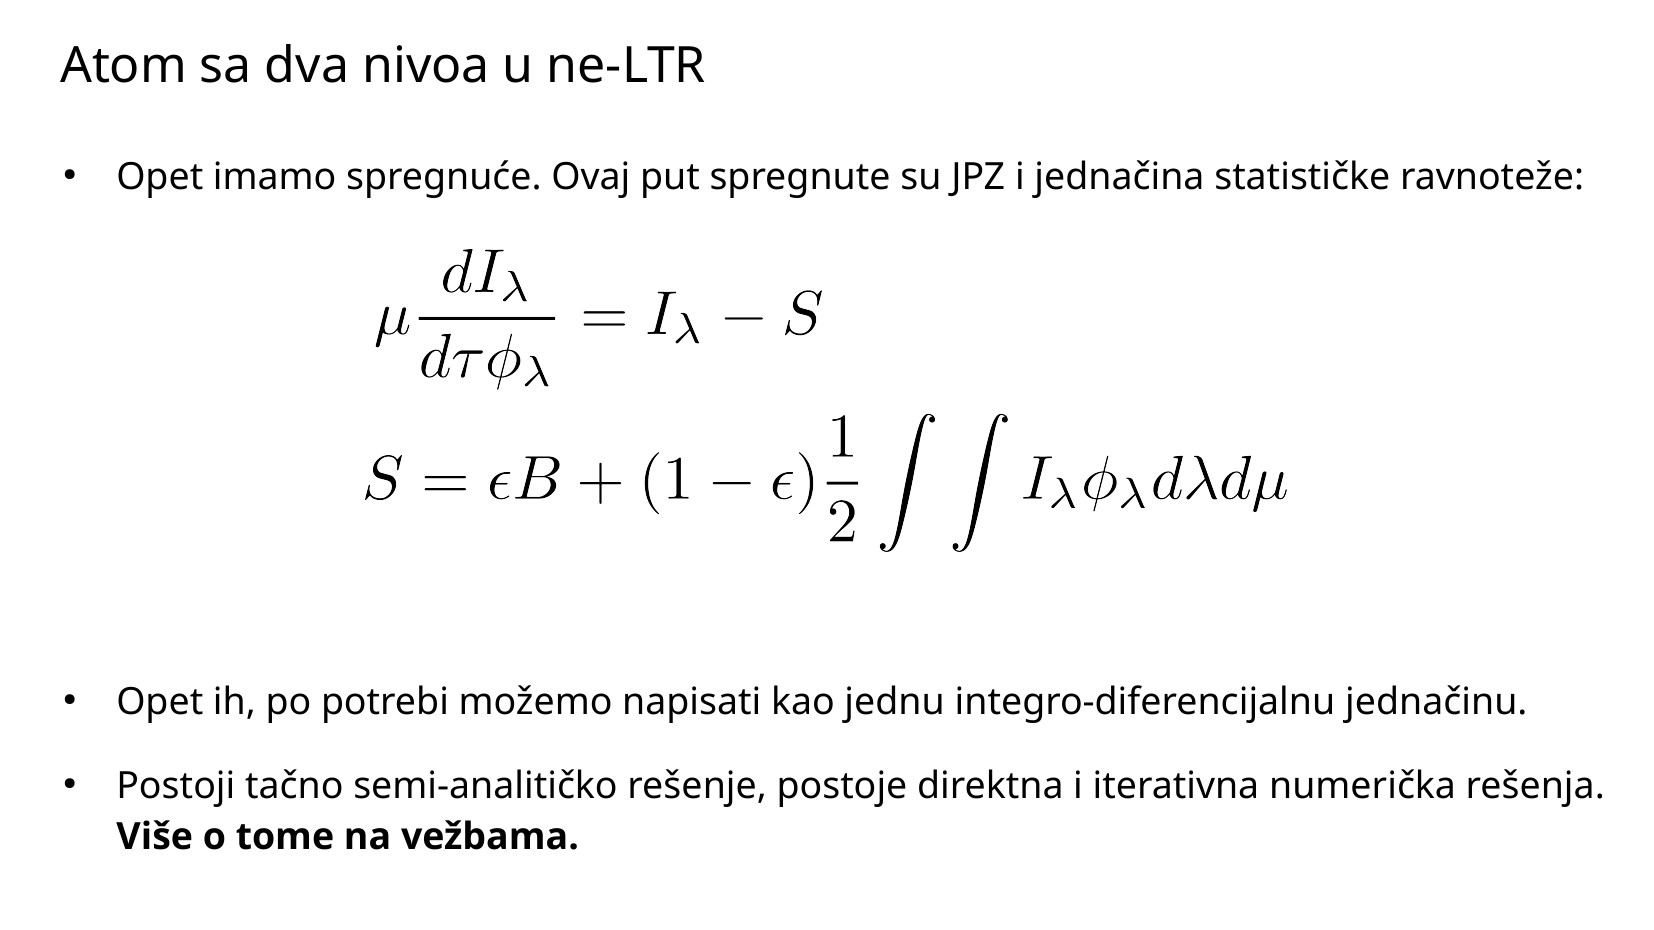

# Atom sa dva nivoa u ne-LTR
Opet imamo spregnuće. Ovaj put spregnute su JPZ i jednačina statističke ravnoteže:
Opet ih, po potrebi možemo napisati kao jednu integro-diferencijalnu jednačinu.
Postoji tačno semi-analitičko rešenje, postoje direktna i iterativna numerička rešenja. Više o tome na vežbama.